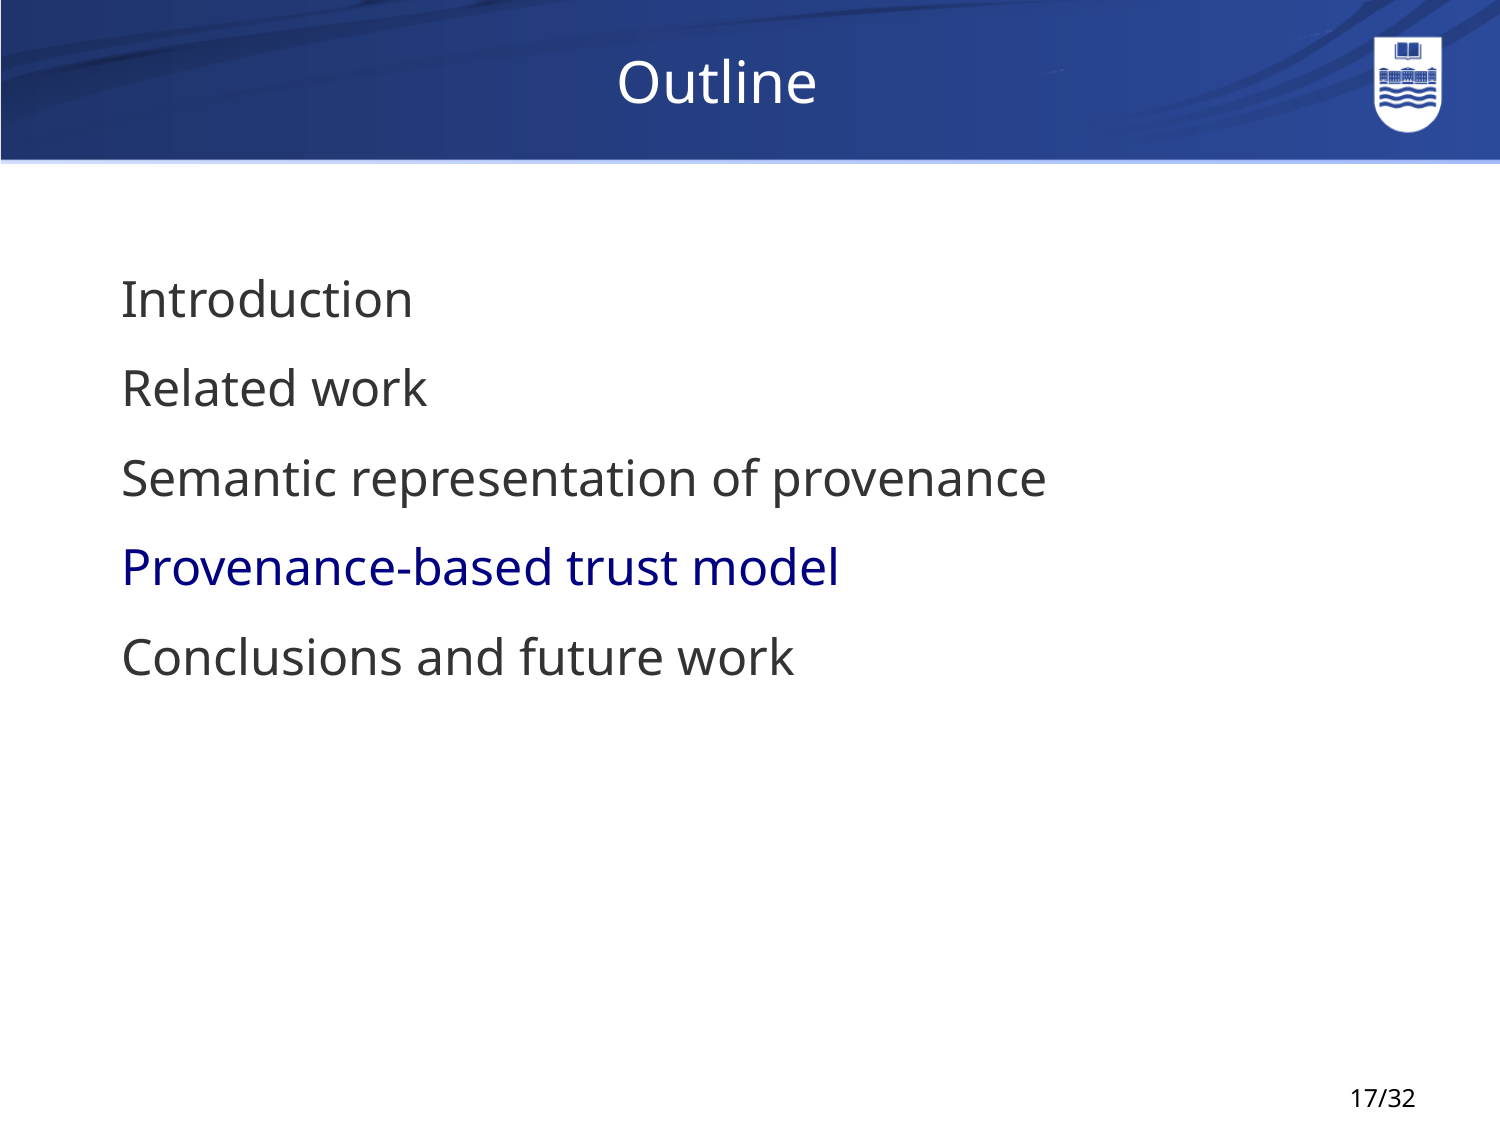

# Outline
Introduction
Related work
Semantic representation of provenance
Provenance-based trust model
Conclusions and future work